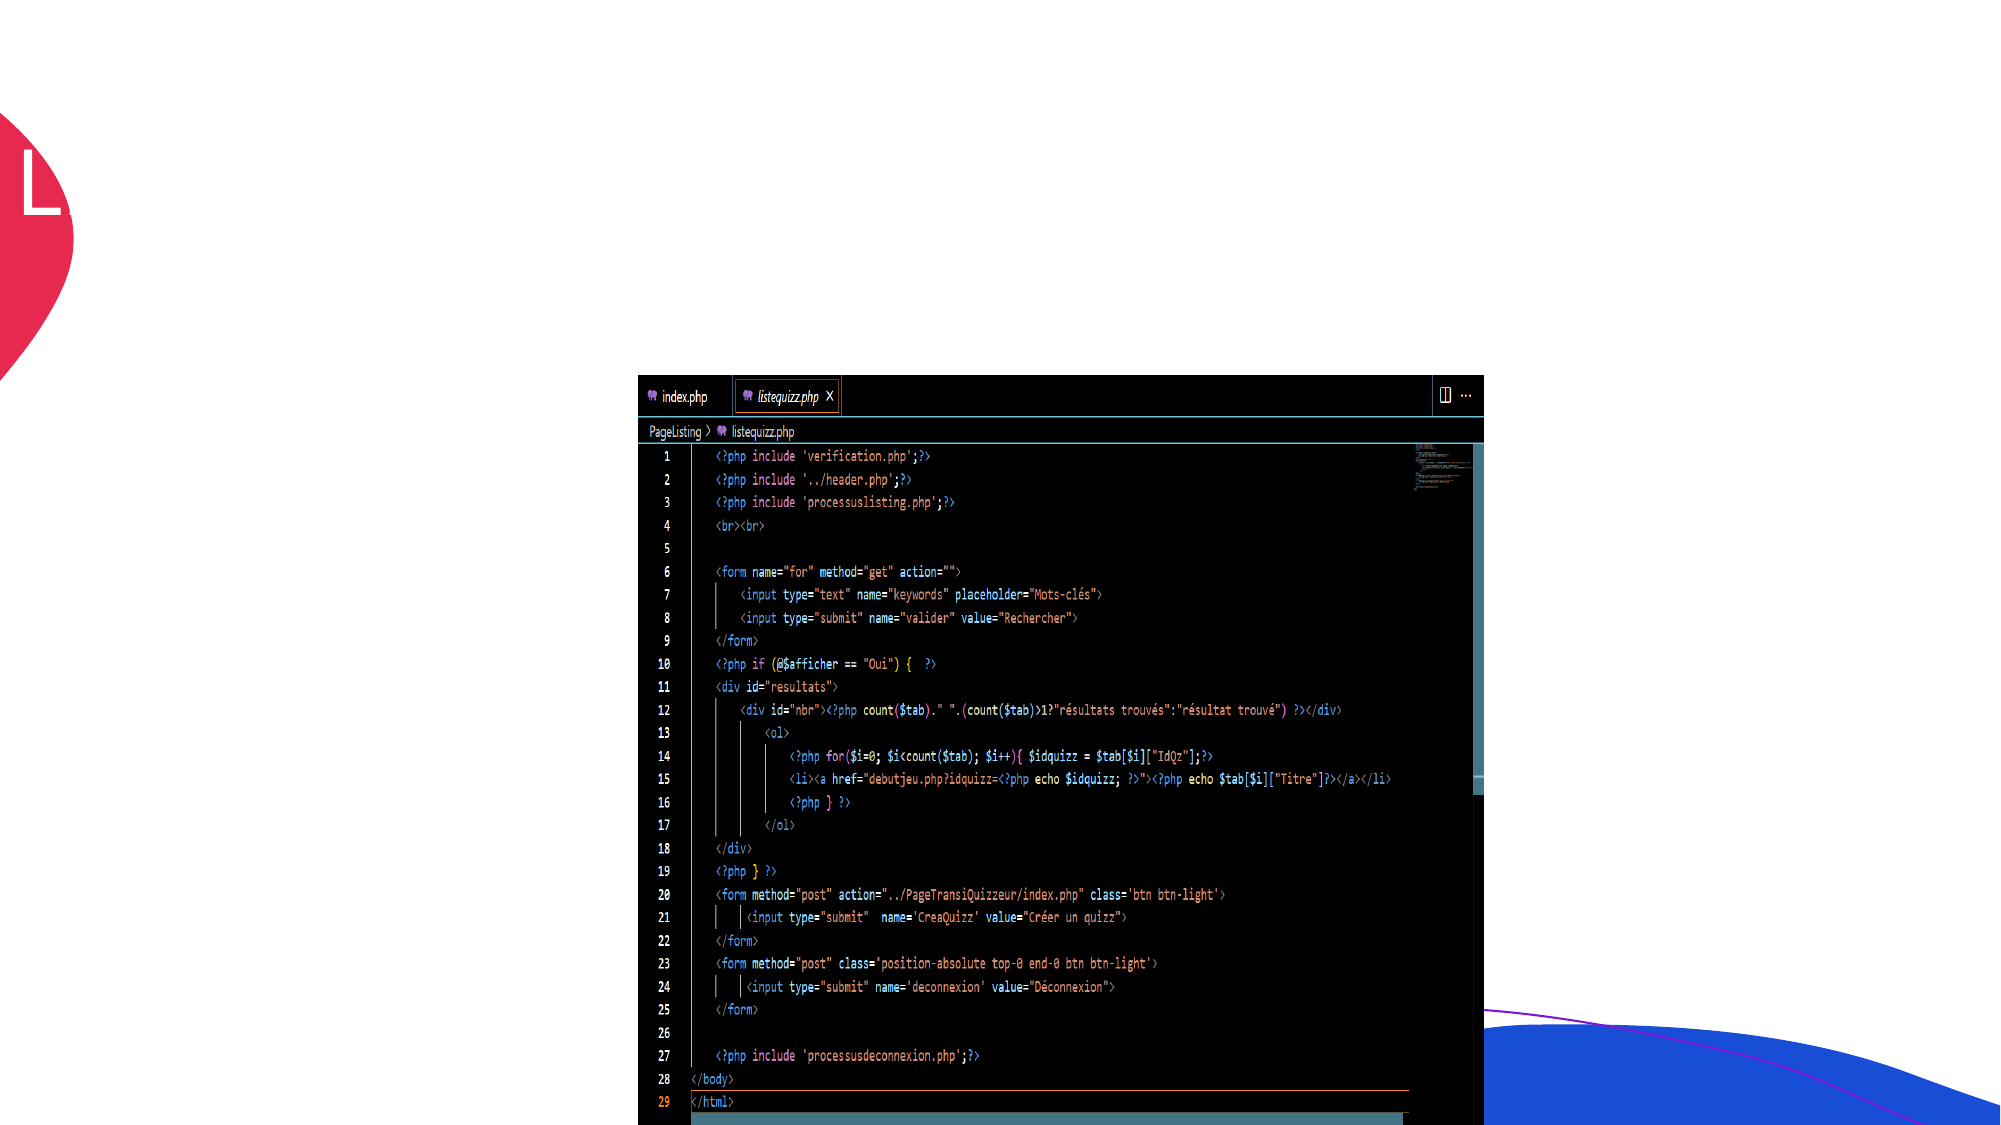

# Liste des quizz
Page listing_php
Saisie de la recherche